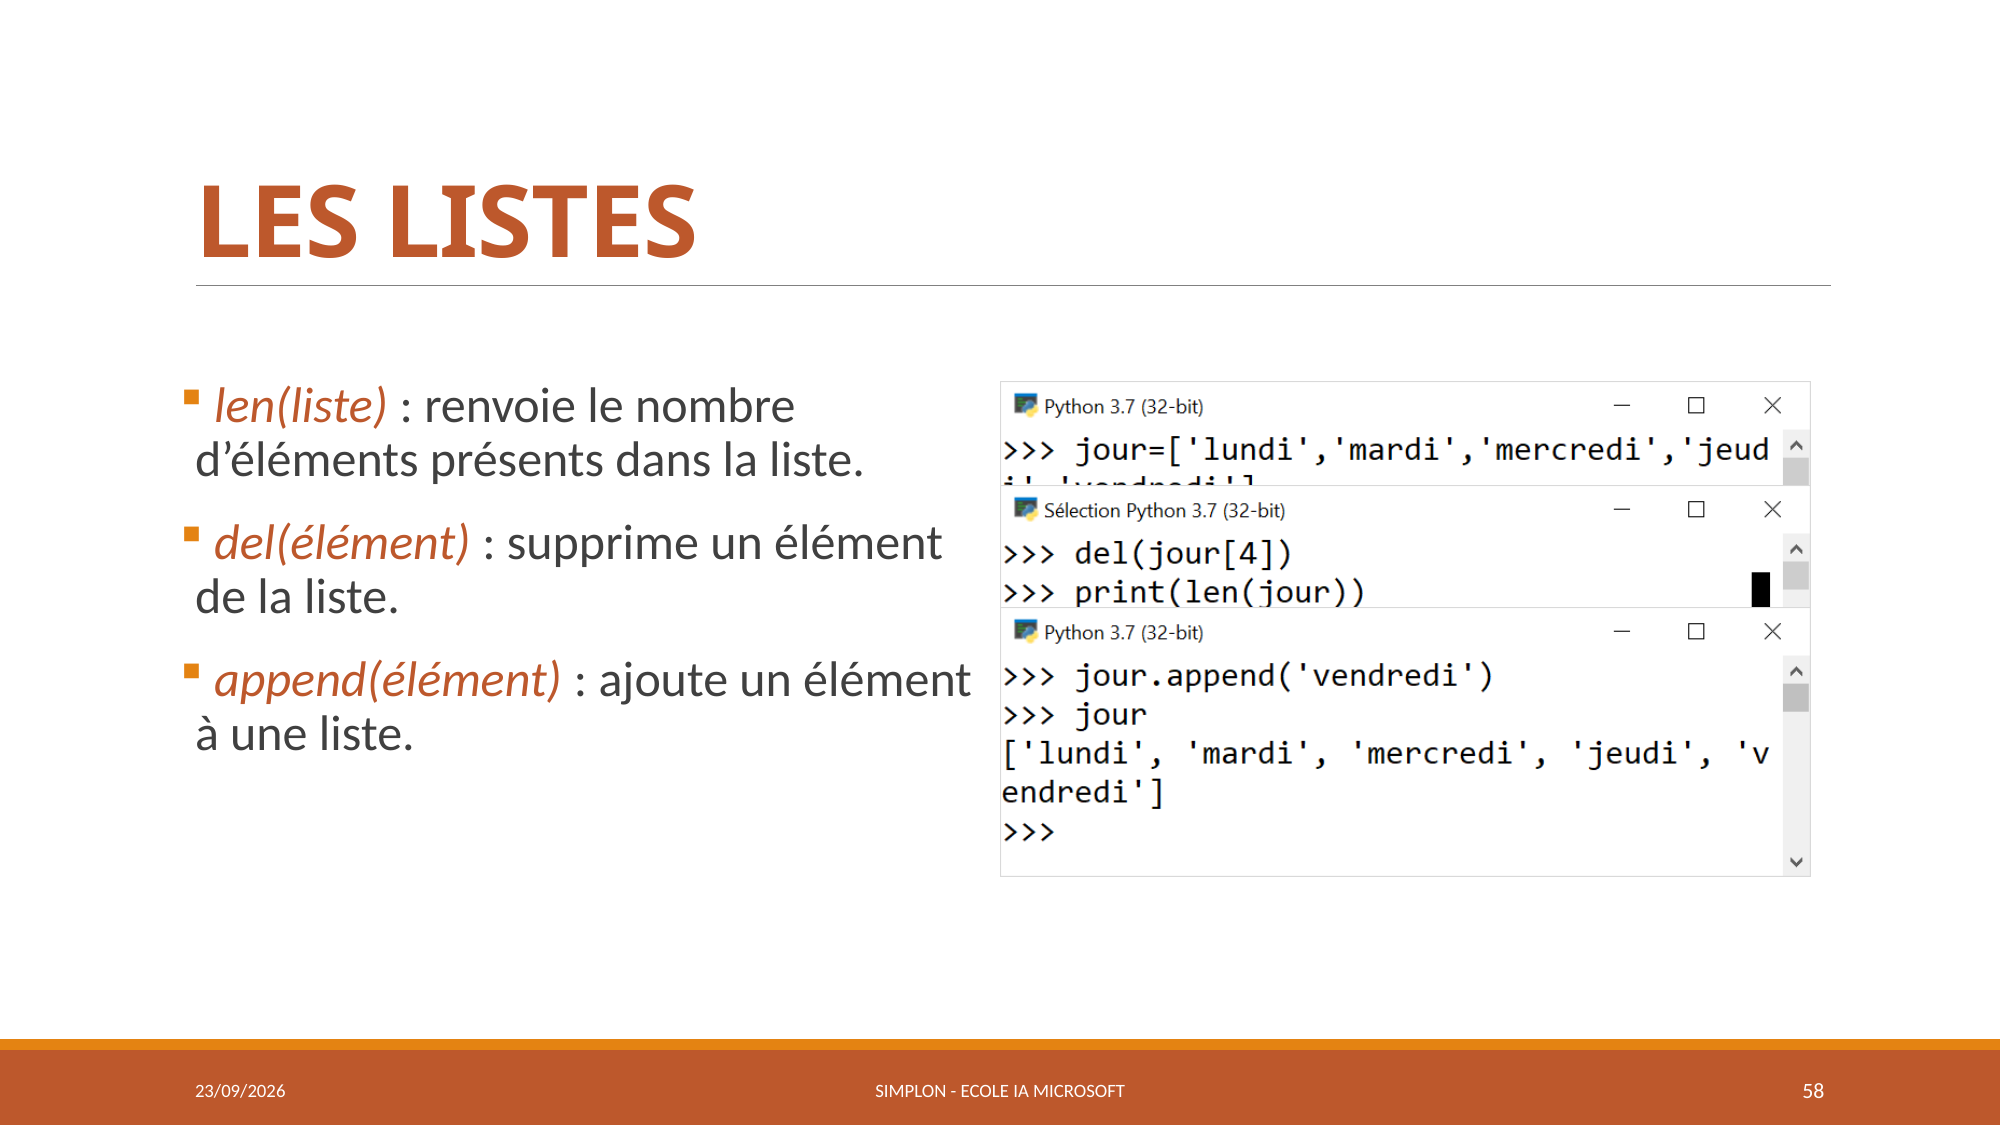

# LES LISTES
 len(liste) : renvoie le nombre d’éléments présents dans la liste.
 del(élément) : supprime un élément de la liste.
 append(élément) : ajoute un élément à une liste.
Simplon - Ecole IA Microsoft